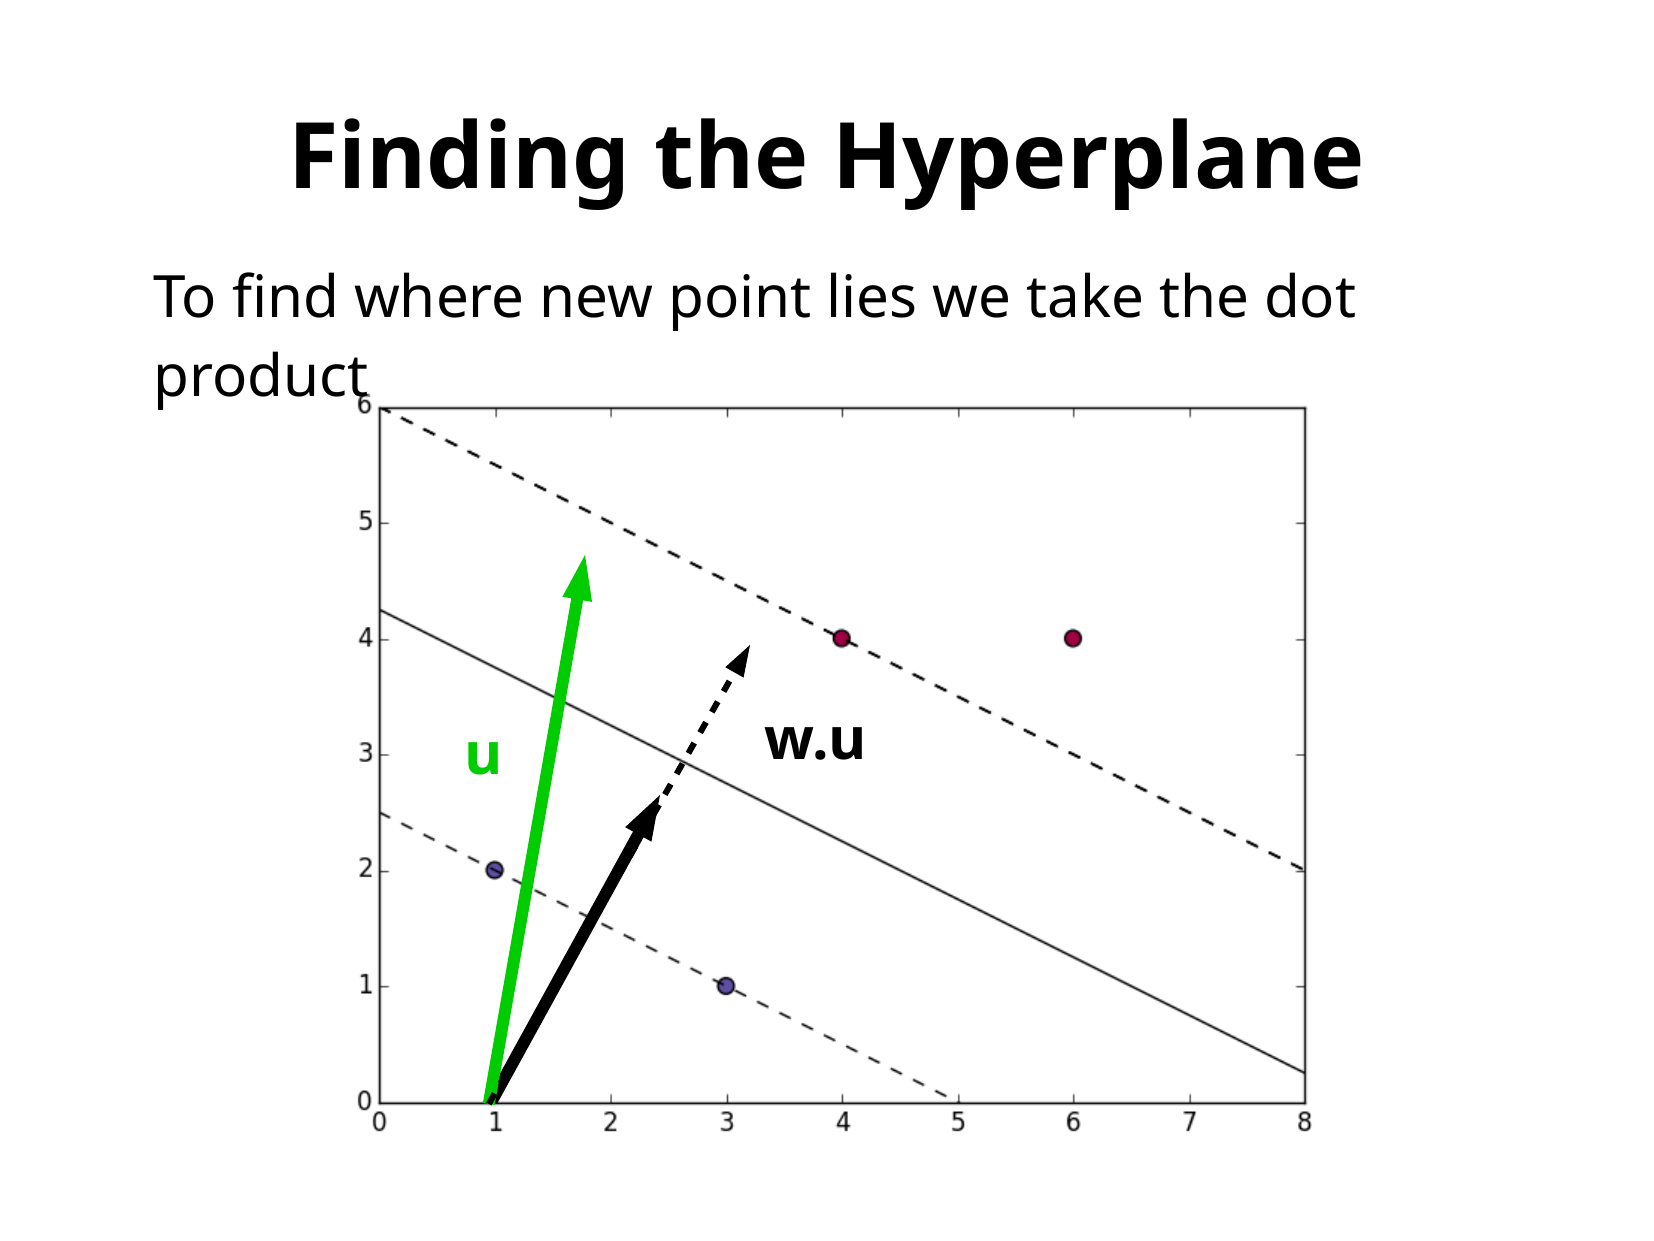

# Finding the Hyperplane
To find where new point lies we take the dot product
w.u
u